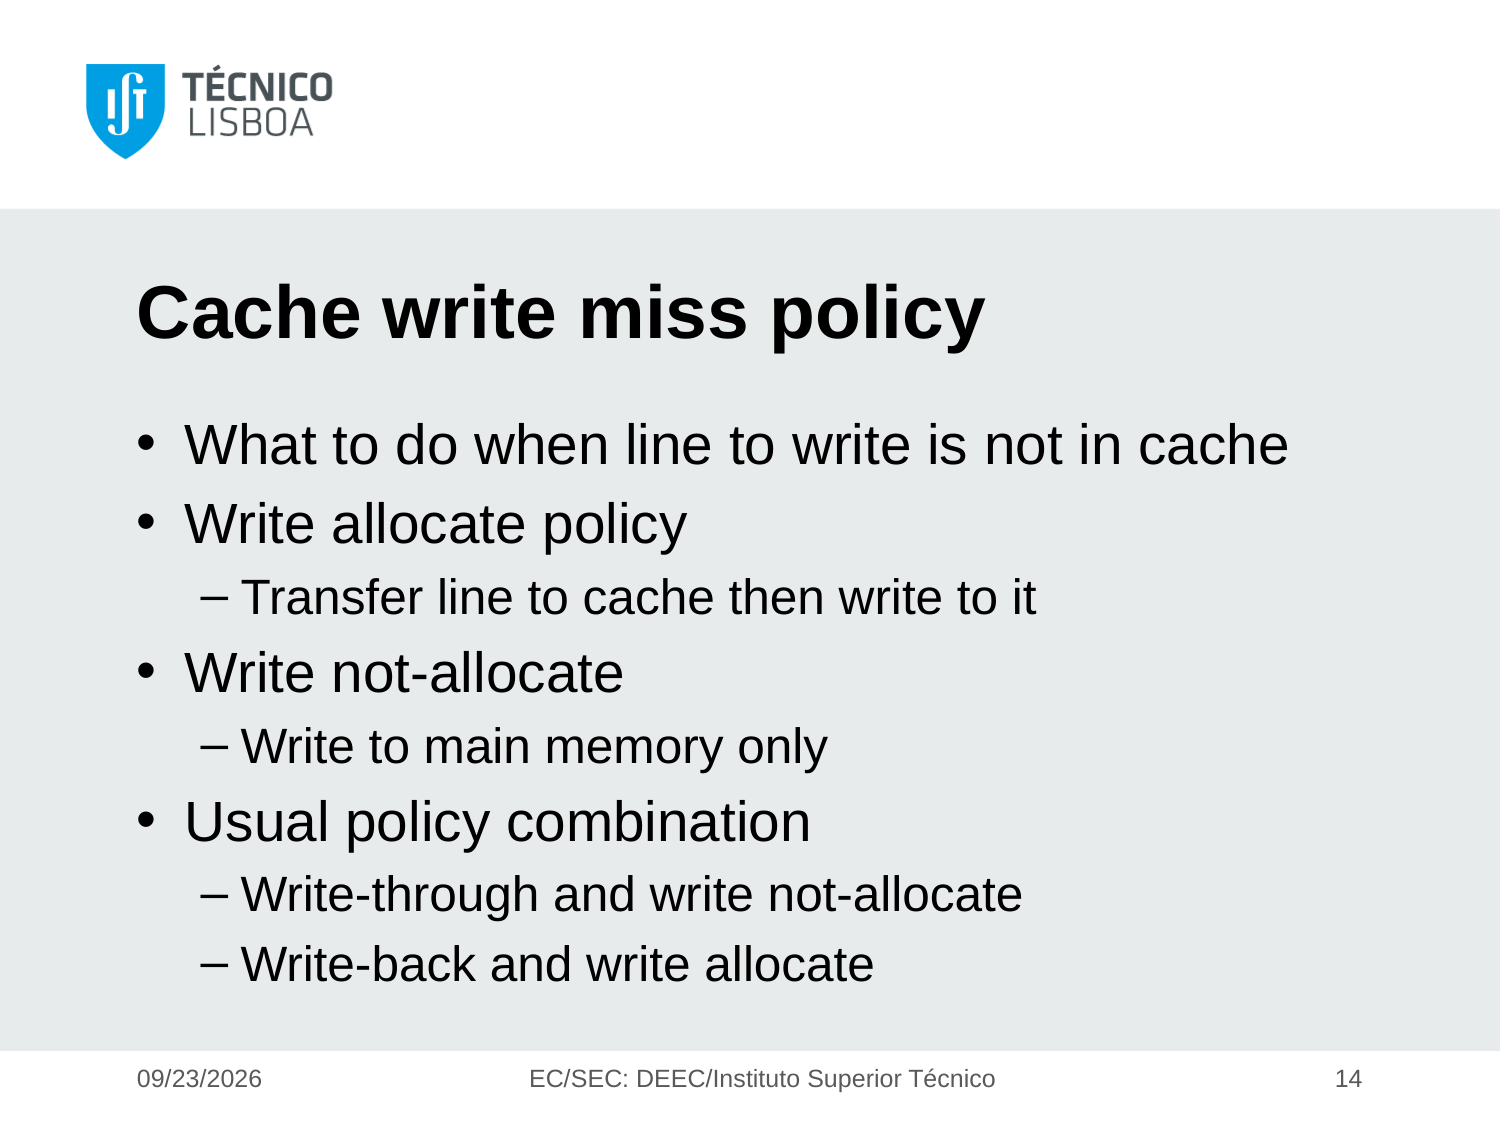

# Cache write miss policy
What to do when line to write is not in cache
Write allocate policy
Transfer line to cache then write to it
Write not-allocate
Write to main memory only
Usual policy combination
Write-through and write not-allocate
Write-back and write allocate
EC/SEC: DEEC/Instituto Superior Técnico